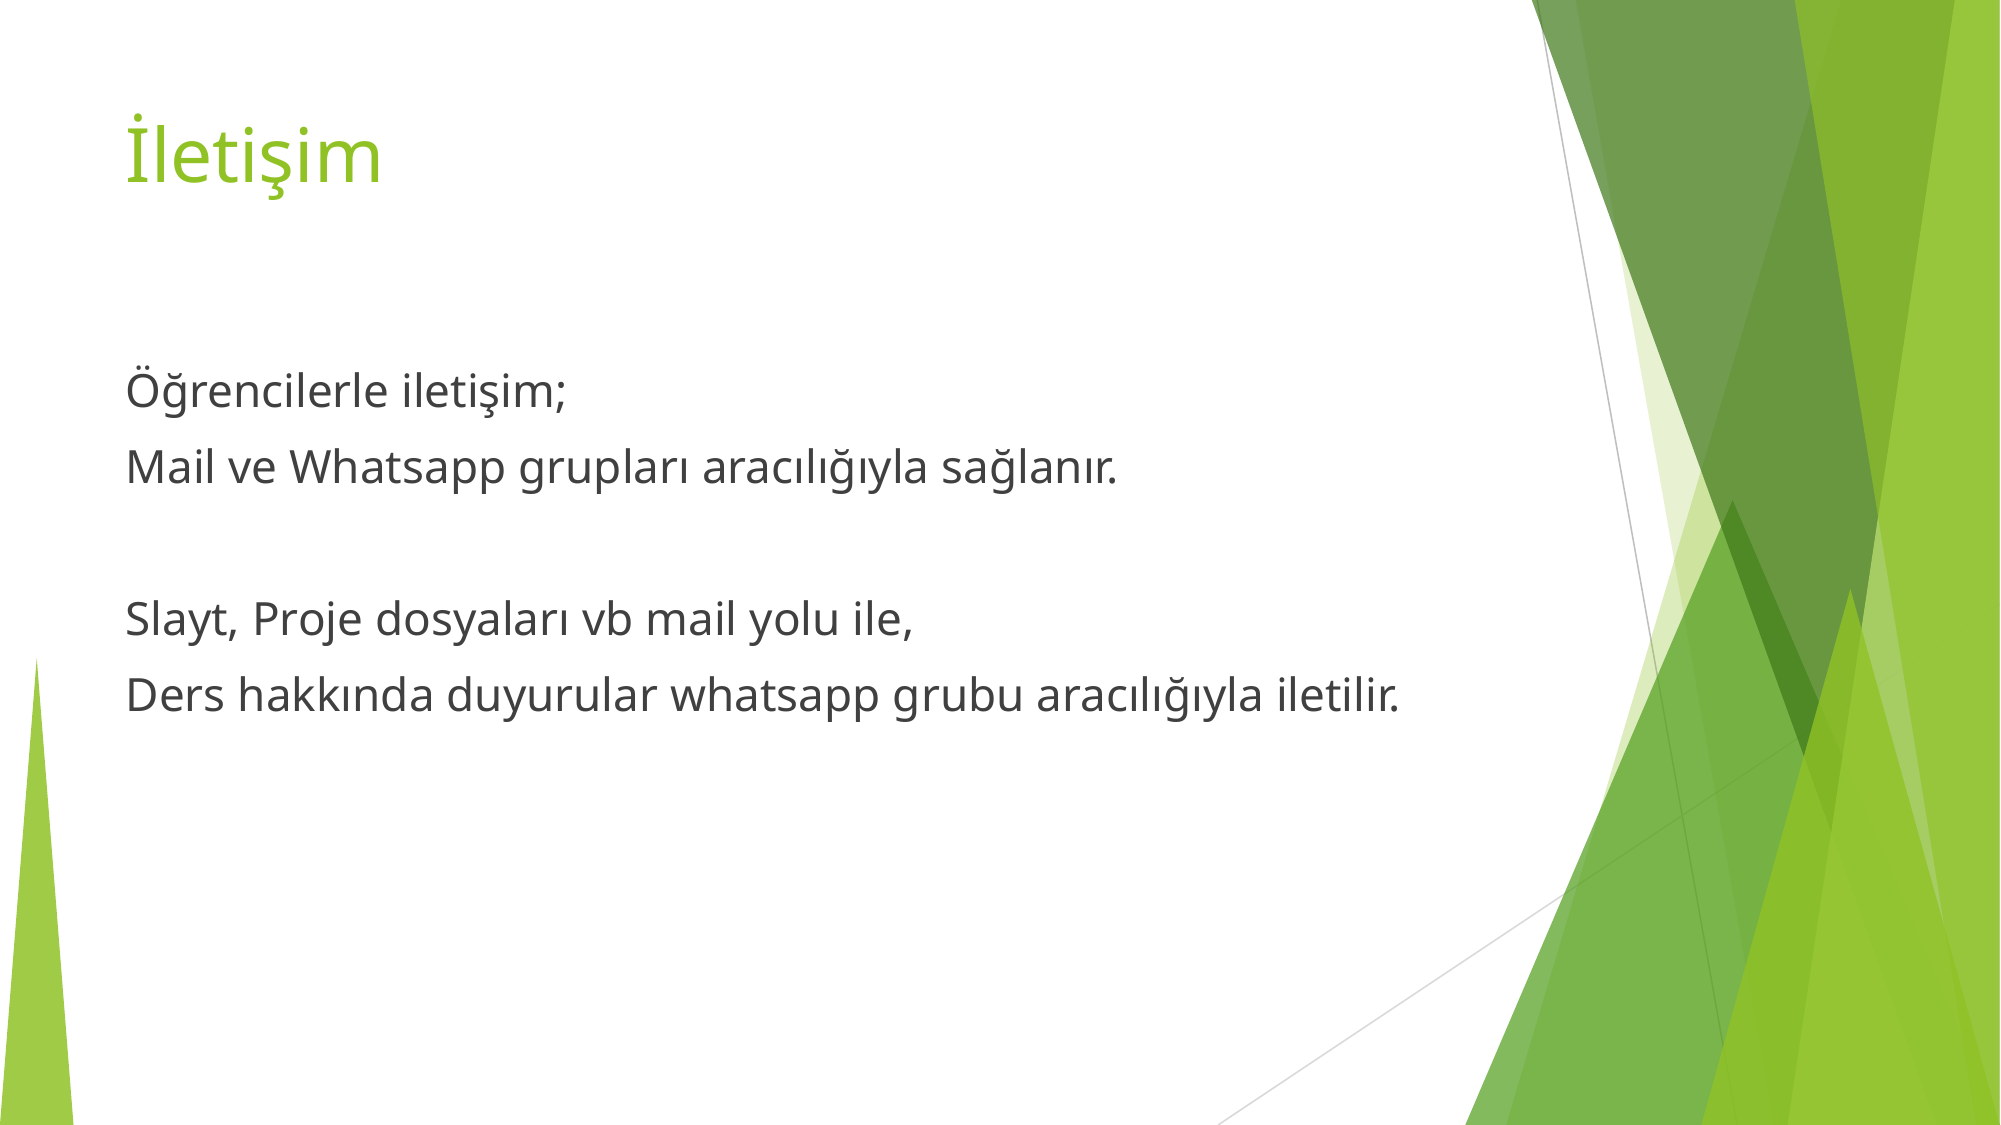

# İletişim
Öğrencilerle iletişim;
Mail ve Whatsapp grupları aracılığıyla sağlanır.
Slayt, Proje dosyaları vb mail yolu ile,
Ders hakkında duyurular whatsapp grubu aracılığıyla iletilir.